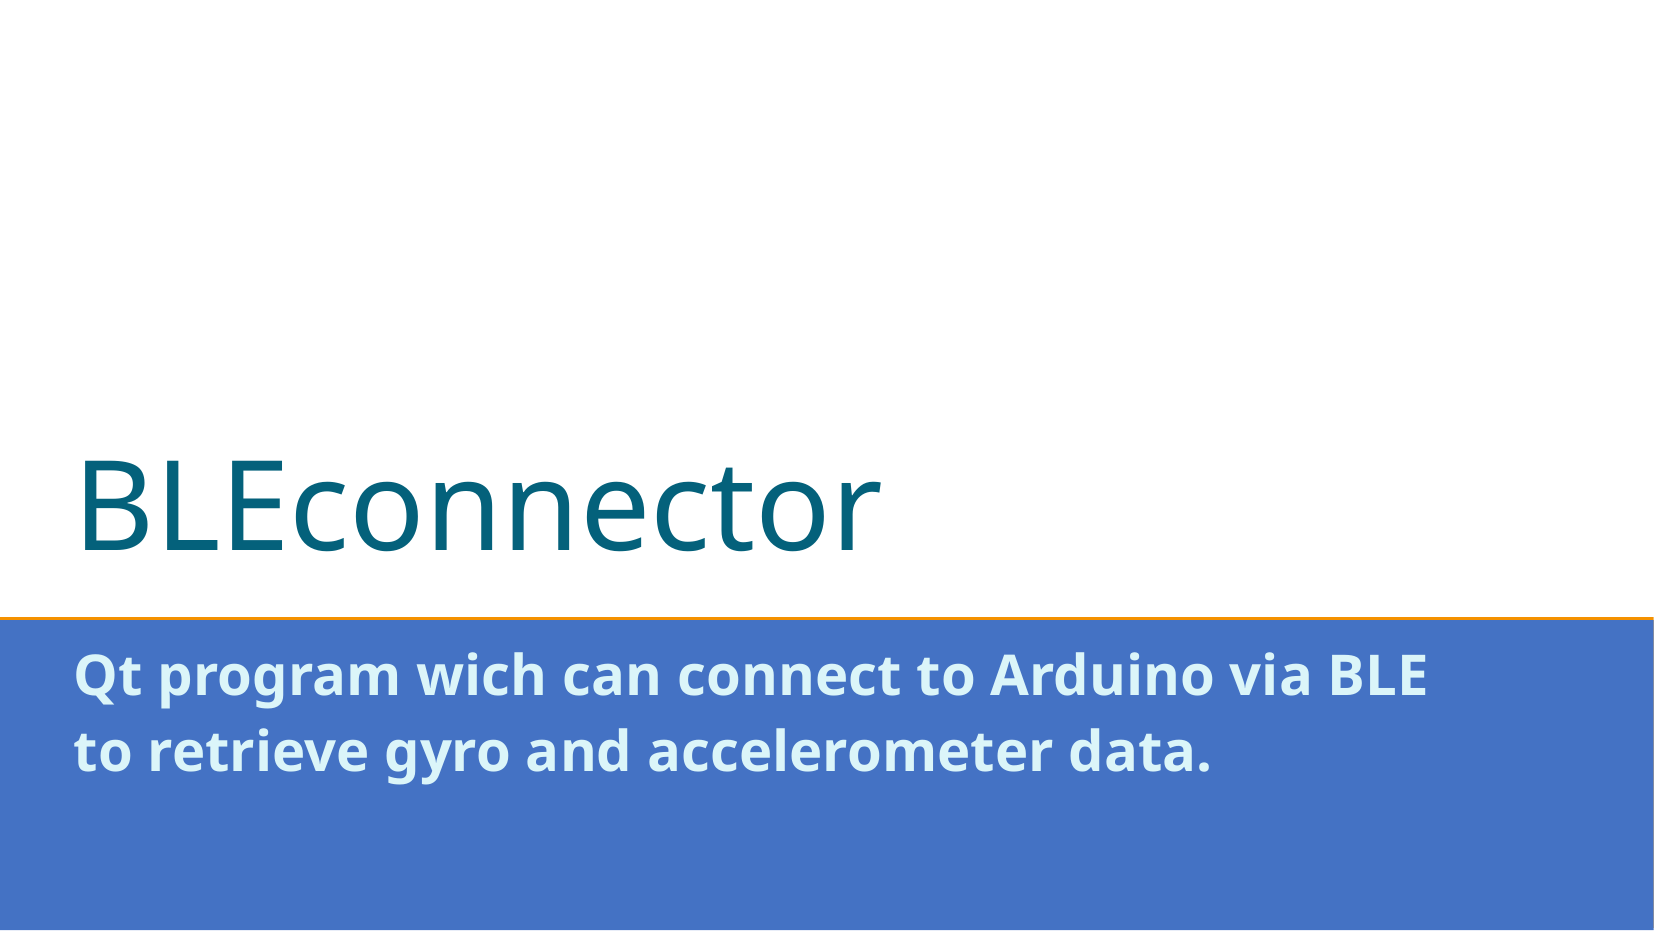

# BLEconnector
Qt program wich can connect to Arduino via BLE
to retrieve gyro and accelerometer data.